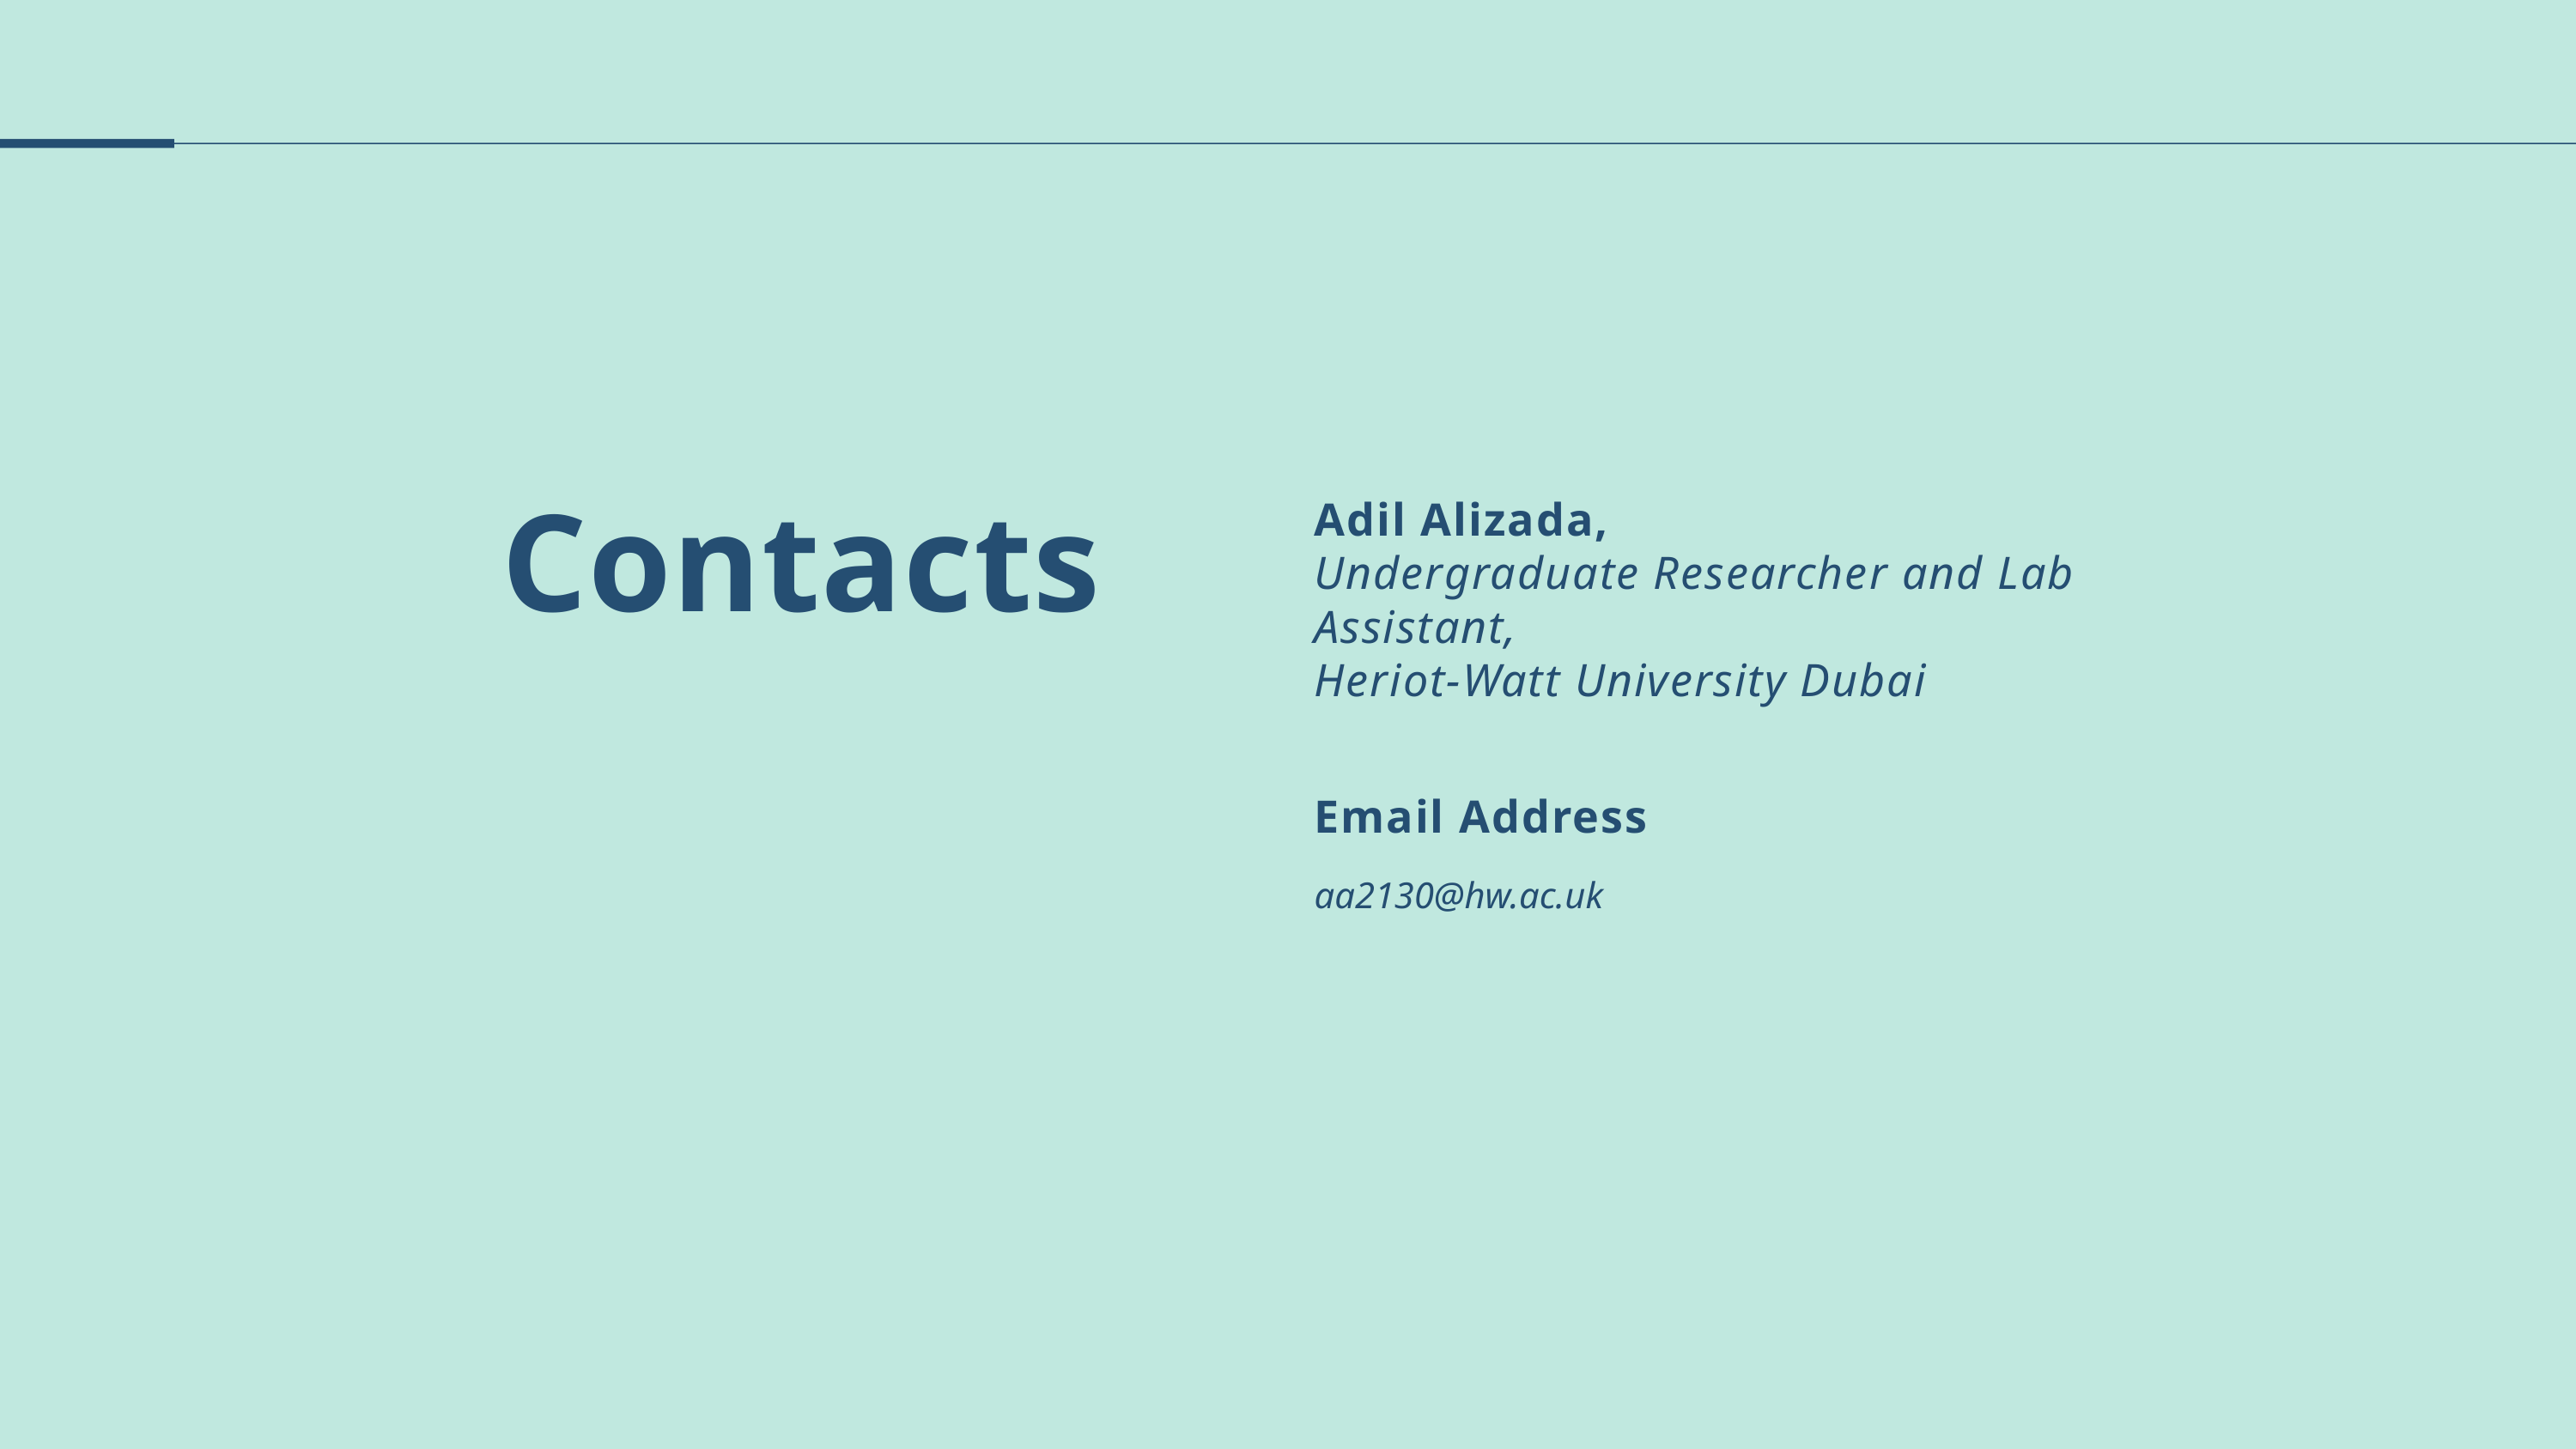

Contacts
Adil Alizada,
Undergraduate Researcher and Lab Assistant,
Heriot-Watt University Dubai
Email Address
aa2130@hw.ac.uk